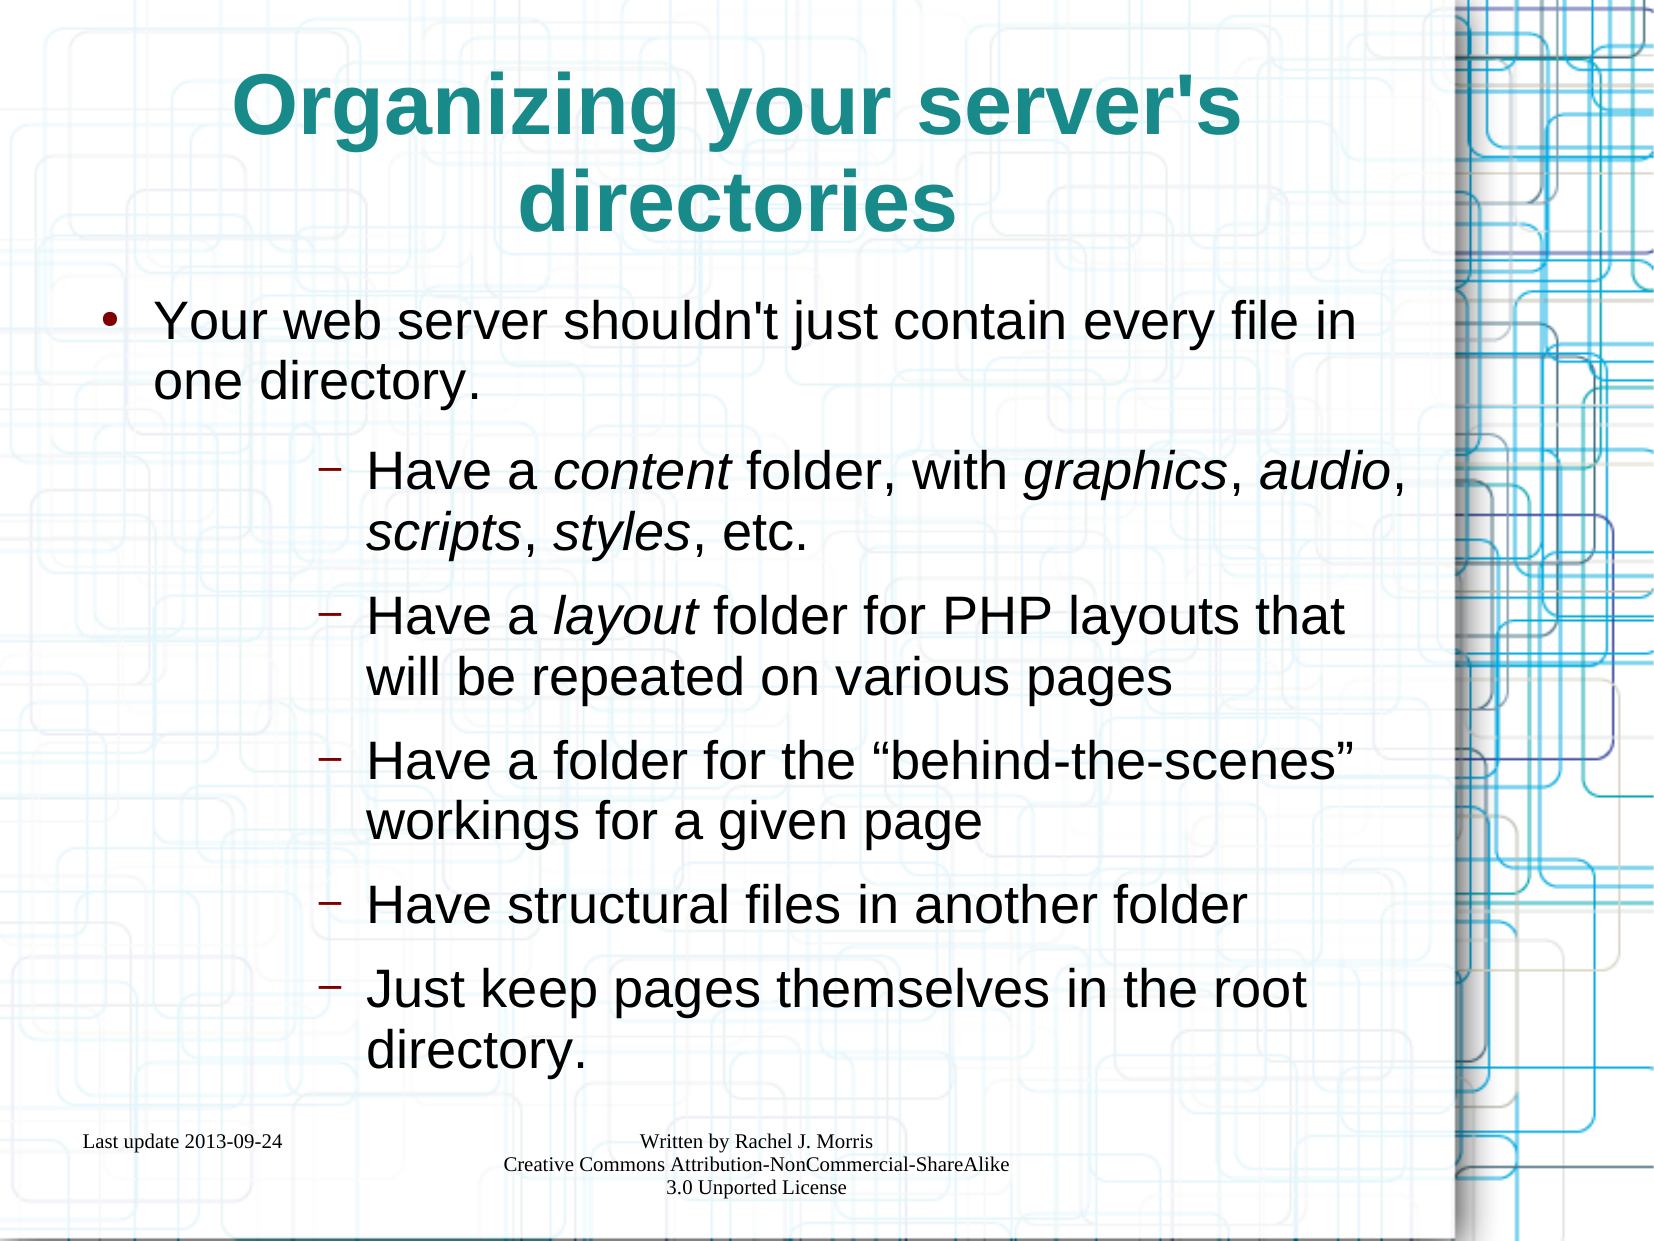

# Organizing your server's directories
Your web server shouldn't just contain every file in one directory.
Have a content folder, with graphics, audio, scripts, styles, etc.
Have a layout folder for PHP layouts that will be repeated on various pages
Have a folder for the “behind-the-scenes” workings for a given page
Have structural files in another folder
Just keep pages themselves in the root directory.